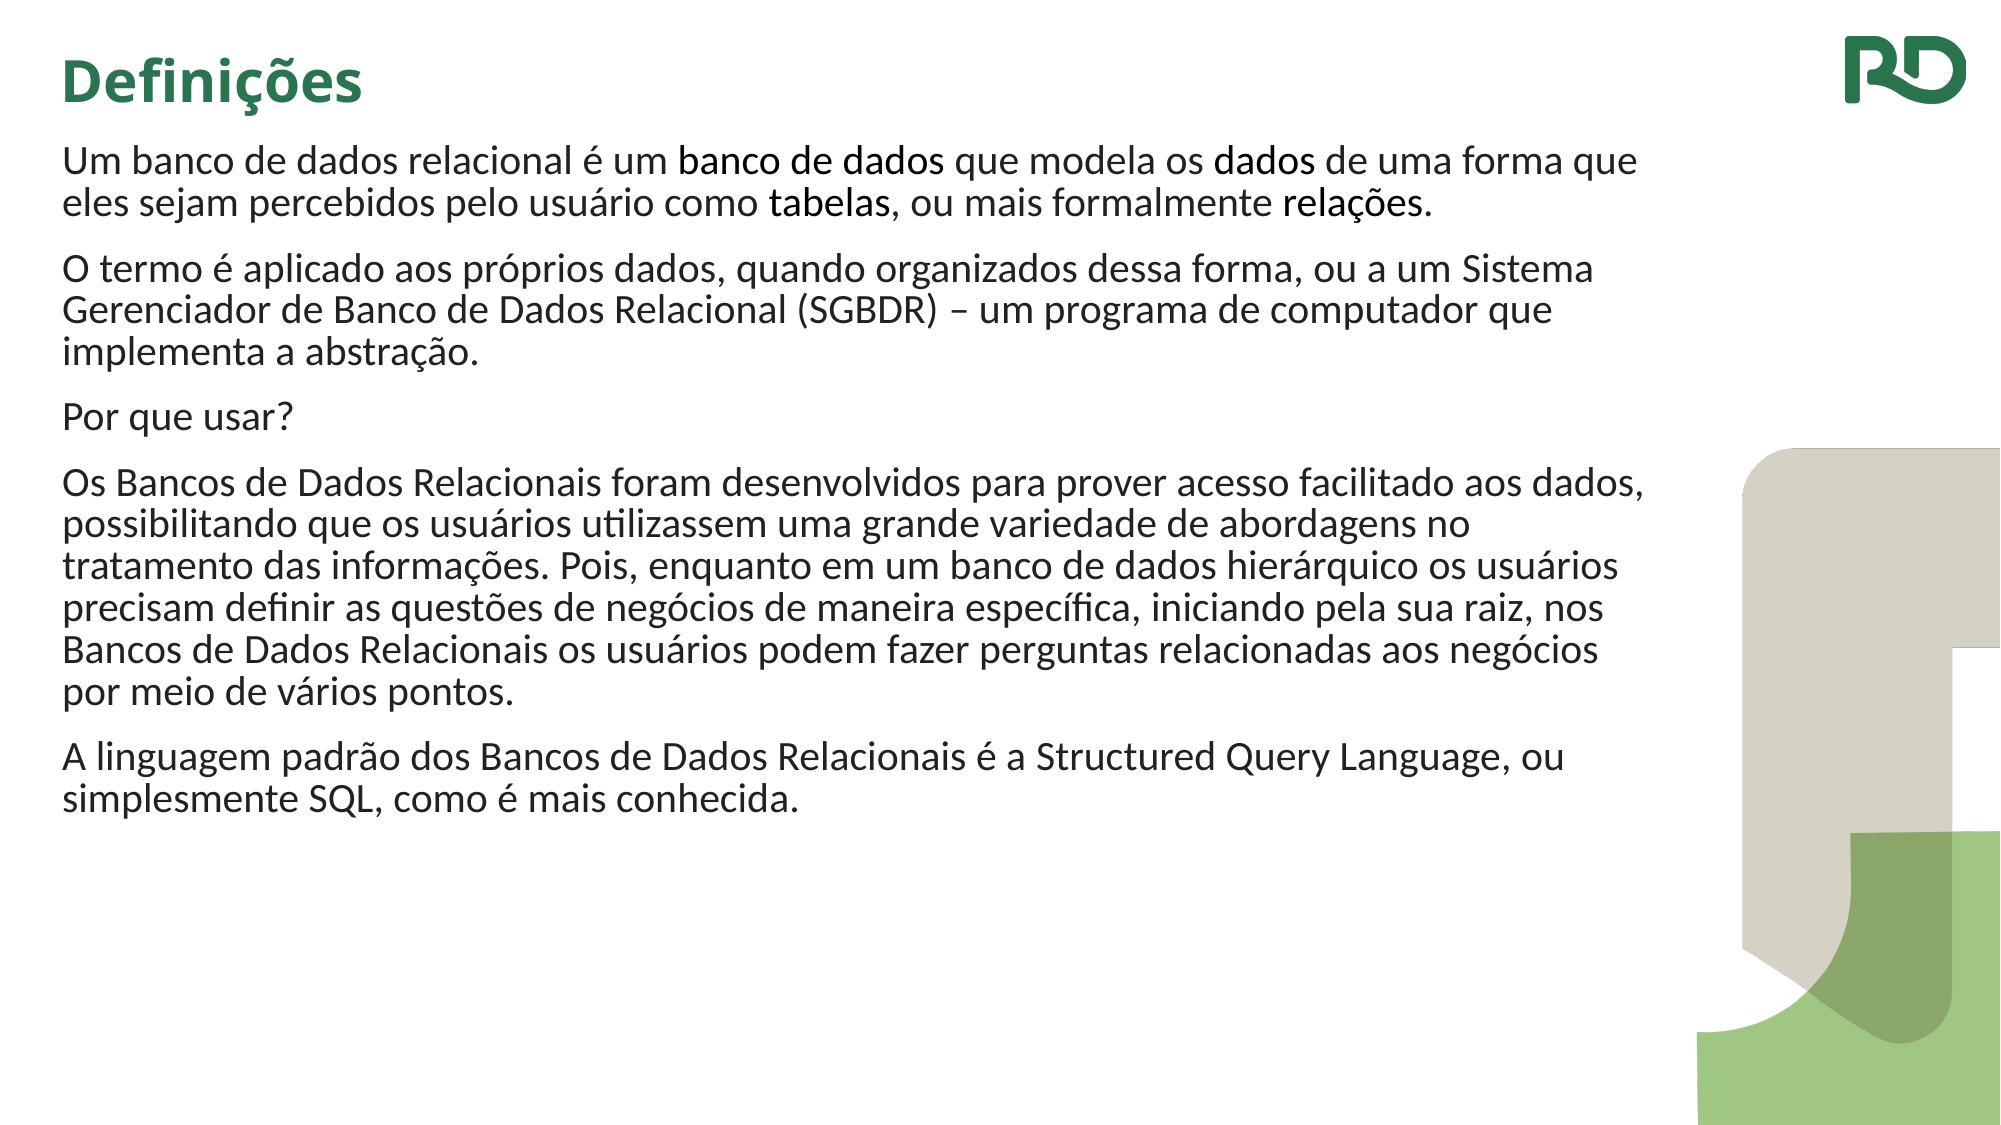

Definições
Um banco de dados relacional é um banco de dados que modela os dados de uma forma que eles sejam percebidos pelo usuário como tabelas, ou mais formalmente relações.
O termo é aplicado aos próprios dados, quando organizados dessa forma, ou a um Sistema Gerenciador de Banco de Dados Relacional (SGBDR) – um programa de computador que implementa a abstração.
Por que usar?
Os Bancos de Dados Relacionais foram desenvolvidos para prover acesso facilitado aos dados, possibilitando que os usuários utilizassem uma grande variedade de abordagens no tratamento das informações. Pois, enquanto em um banco de dados hierárquico os usuários precisam definir as questões de negócios de maneira específica, iniciando pela sua raiz, nos Bancos de Dados Relacionais os usuários podem fazer perguntas relacionadas aos negócios por meio de vários pontos.
A linguagem padrão dos Bancos de Dados Relacionais é a Structured Query Language, ou simplesmente SQL, como é mais conhecida.